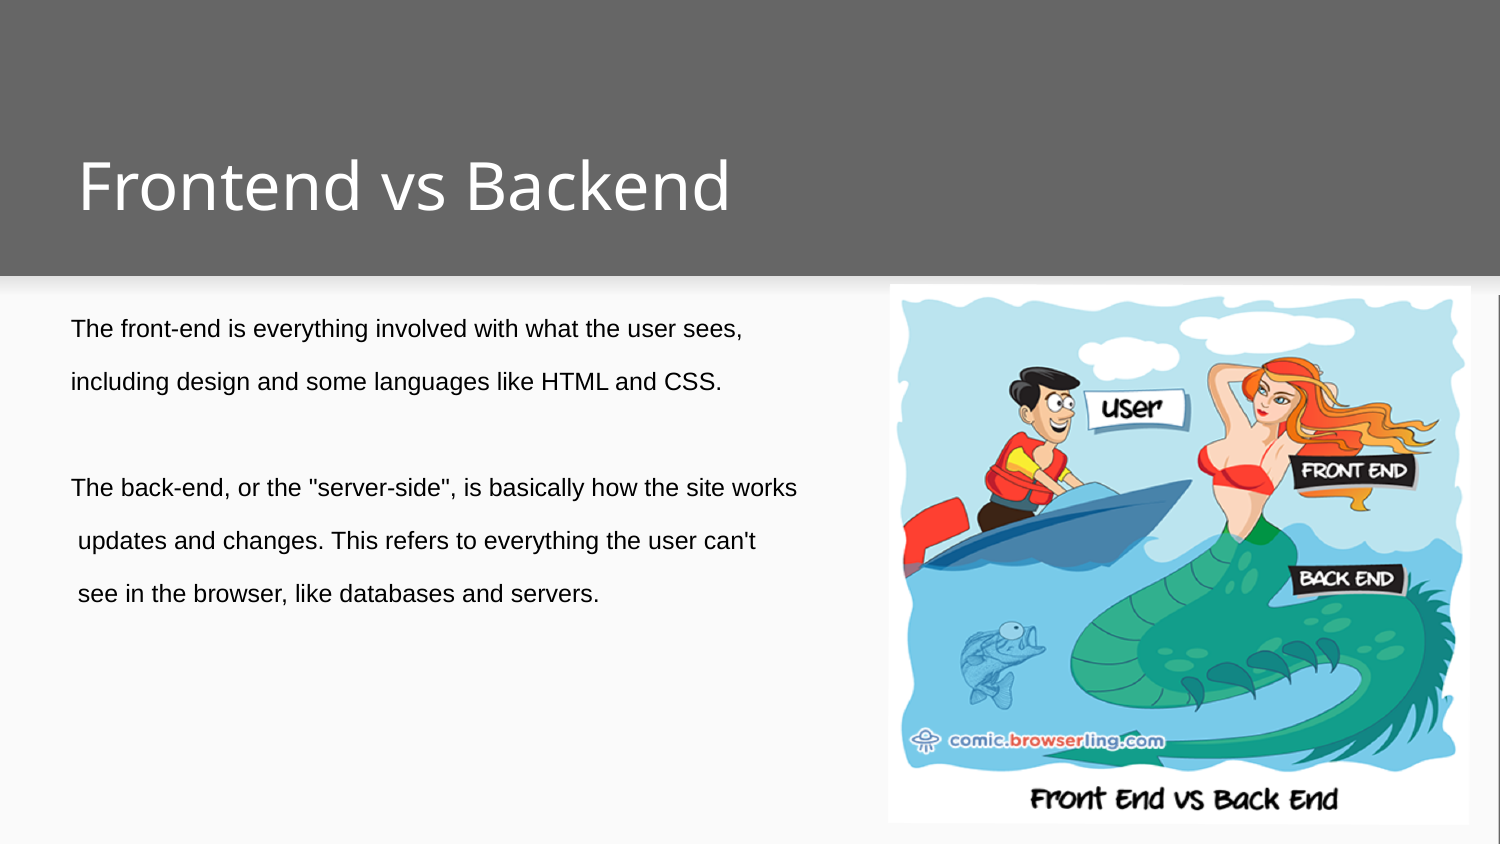

# Frontend vs Backend
The front-end is everything involved with what the user sees,
including design and some languages like HTML and CSS.
The back-end, or the "server-side", is basically how the site works
 updates and changes. This refers to everything the user can't
 see in the browser, like databases and servers.